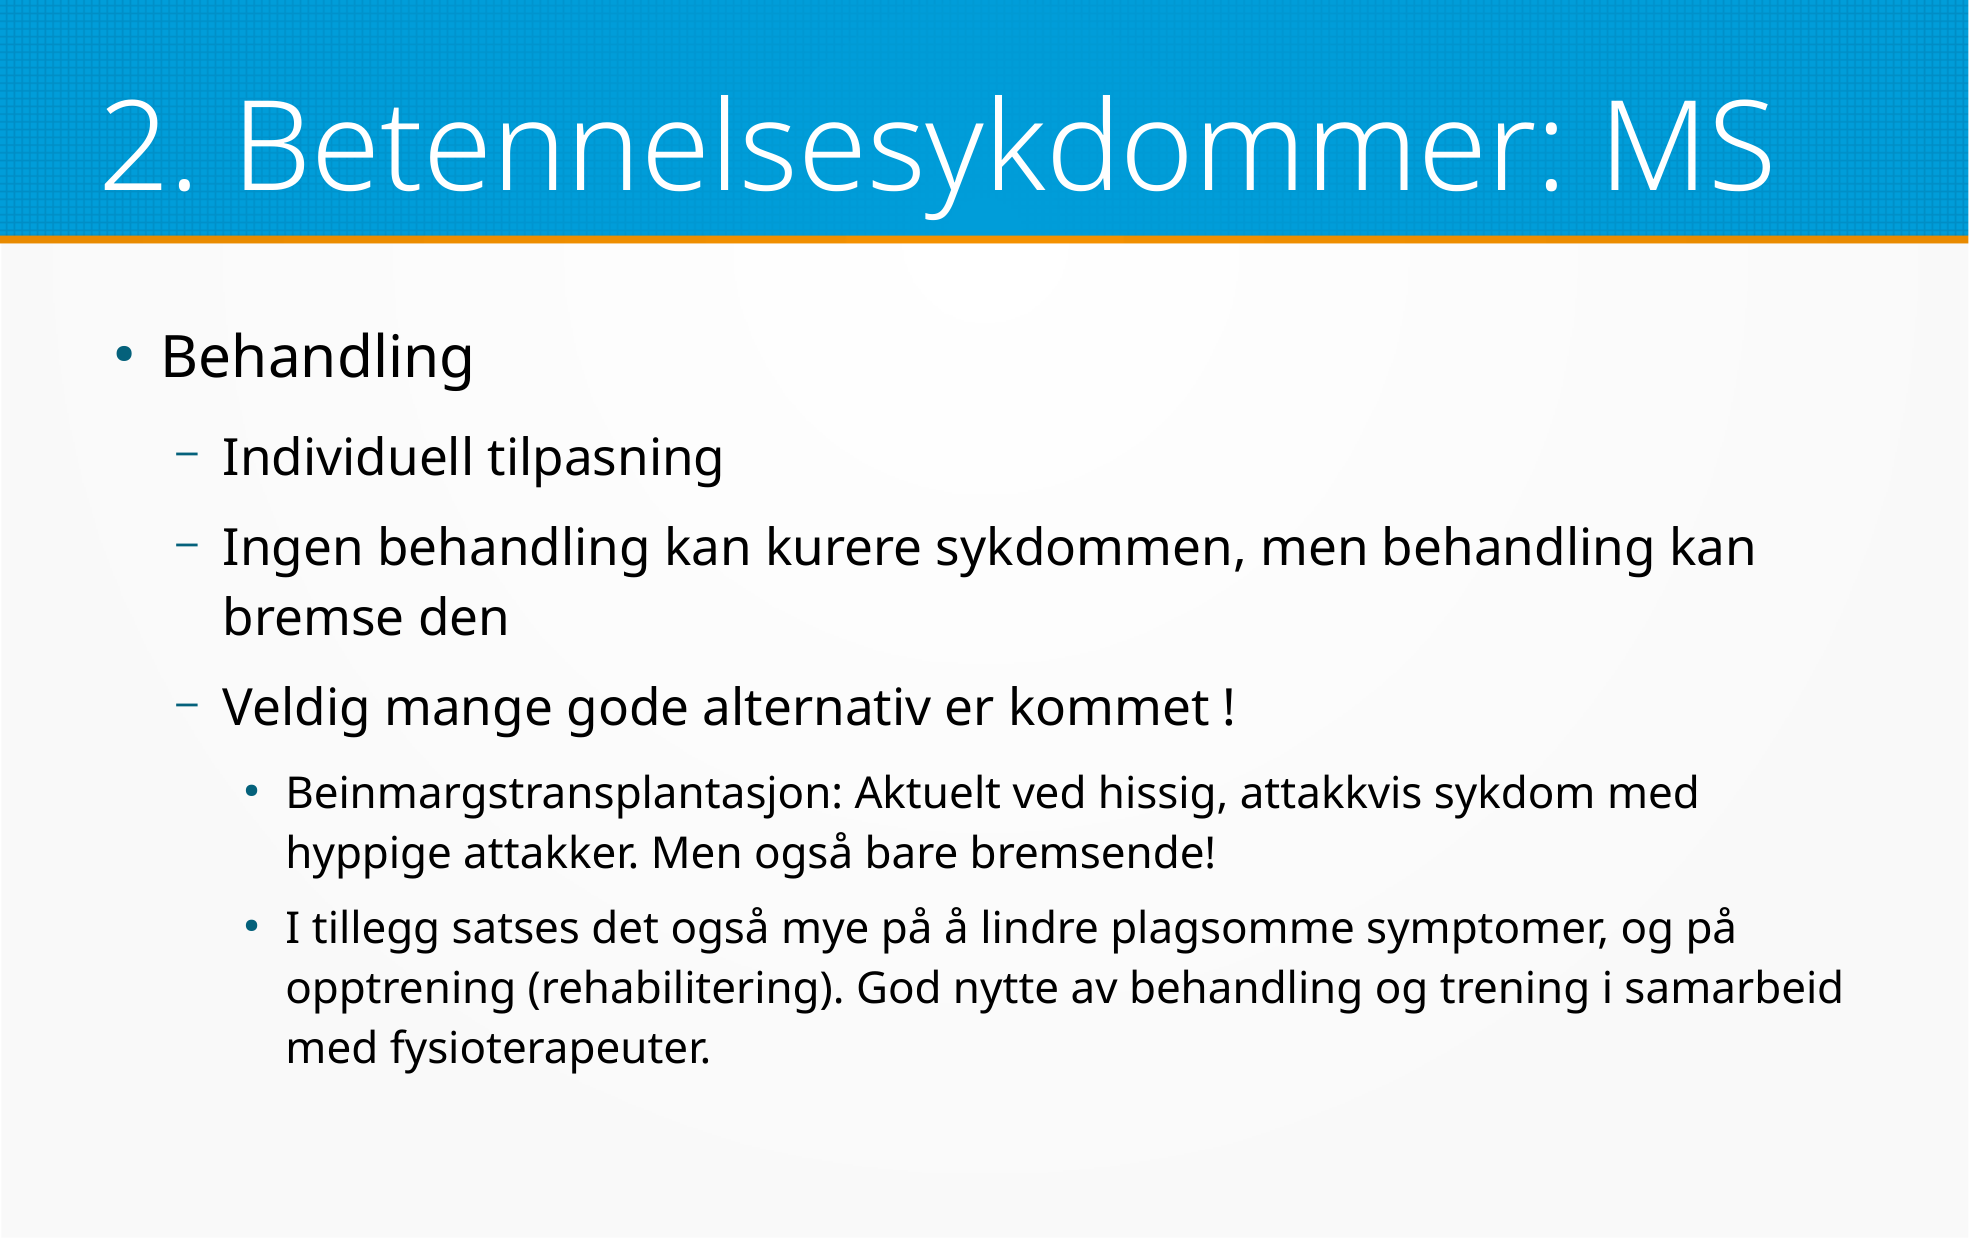

# 2. Betennelsesykdommer: MS
Behandling
Individuell tilpasning
Ingen behandling kan kurere sykdommen, men behandling kan bremse den
Veldig mange gode alternativ er kommet !
Beinmargstransplantasjon: Aktuelt ved hissig, attakkvis sykdom med hyppige attakker. Men også bare bremsende!
I tillegg satses det også mye på å lindre plagsomme symptomer, og på opptrening (rehabilitering). God nytte av behandling og trening i samarbeid med fysioterapeuter.